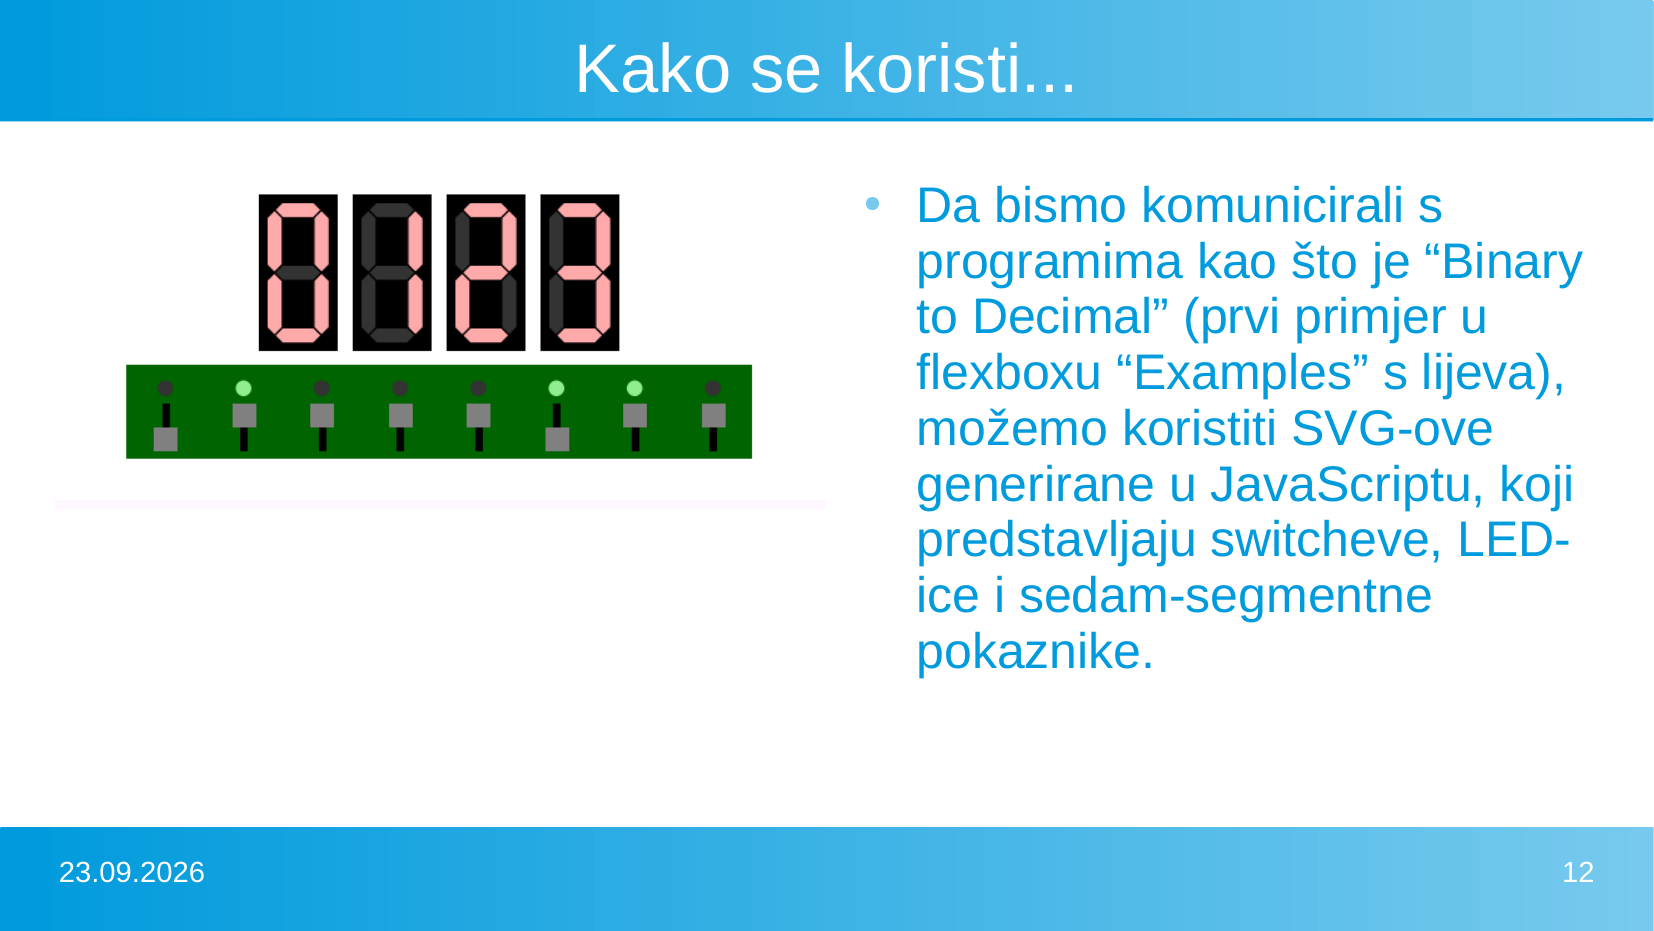

# Kako se koristi...
Da bismo komunicirali s programima kao što je “Binary to Decimal” (prvi primjer u flexboxu “Examples” s lijeva), možemo koristiti SVG-ove generirane u JavaScriptu, koji predstavljaju switcheve, LED-ice i sedam-segmentne pokaznike.
12